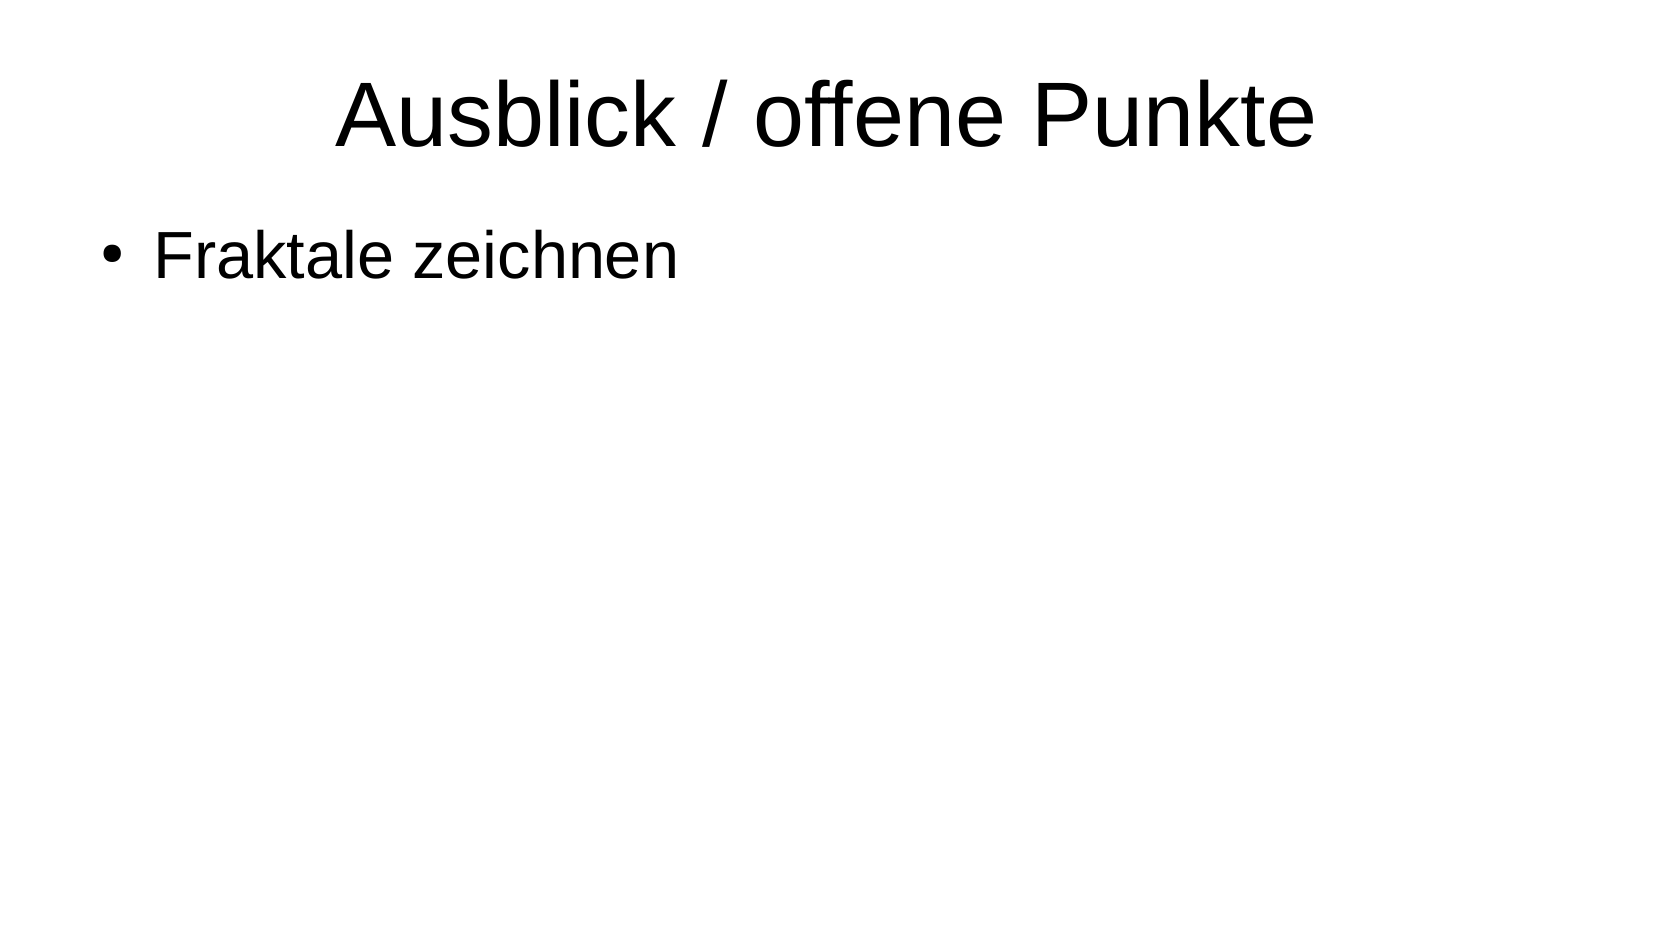

# Ausblick / offene Punkte
Fraktale zeichnen